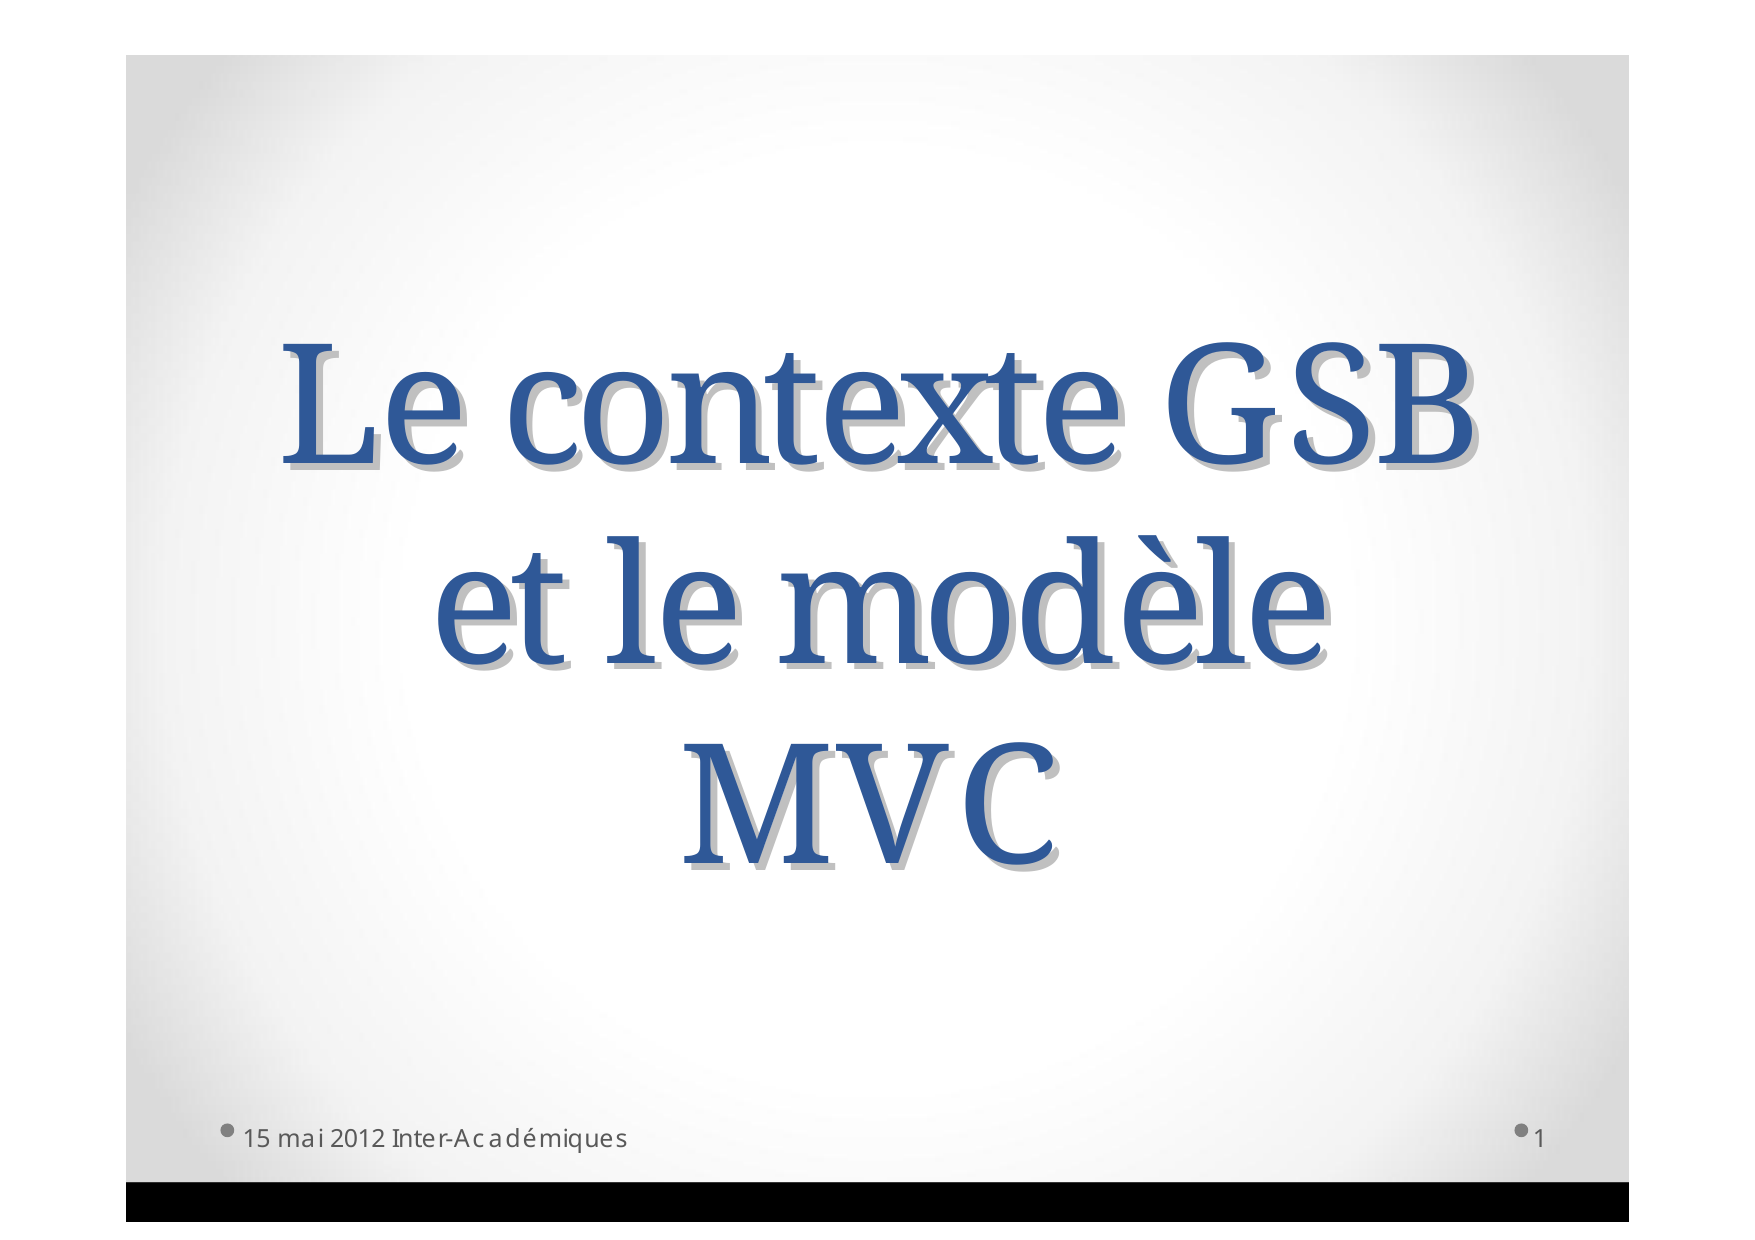

L
e
c
o
n
t
e
x
t
e
G
S
B
L
e
c
o
n
t
e
x
t
e
G
S
B
e
t
l
e
m
o
d
è
l
e
e
t
l
e
m
o
d
è
l
e
M
V
C
M
V
C
1
5
m
a
i
2
0
1
2
I
n
t
e
r
-
A
c
a
d
é
m
i
q
u
e
s
1